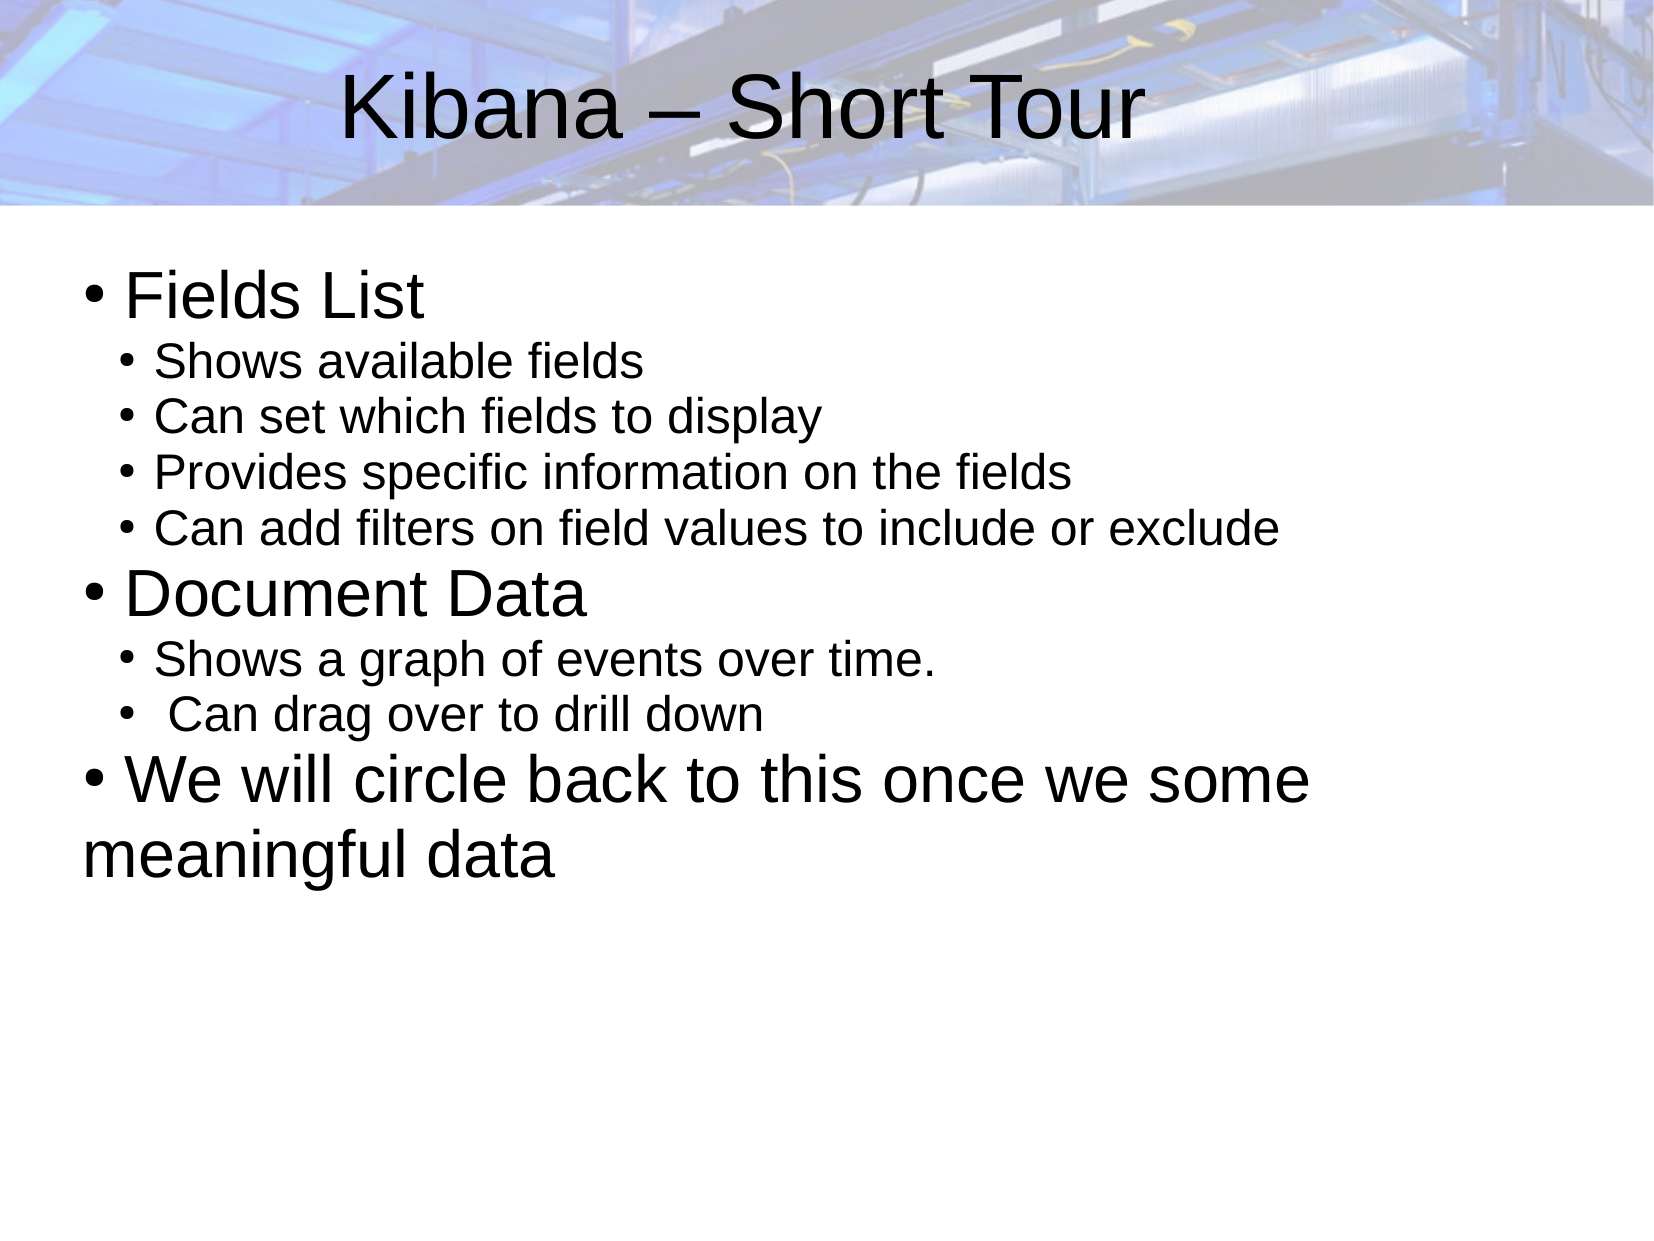

# Kibana – Short Tour
 Fields List
Shows available fields
Can set which fields to display
Provides specific information on the fields
Can add filters on field values to include or exclude
 Document Data
Shows a graph of events over time.
 Can drag over to drill down
 We will circle back to this once we some meaningful data